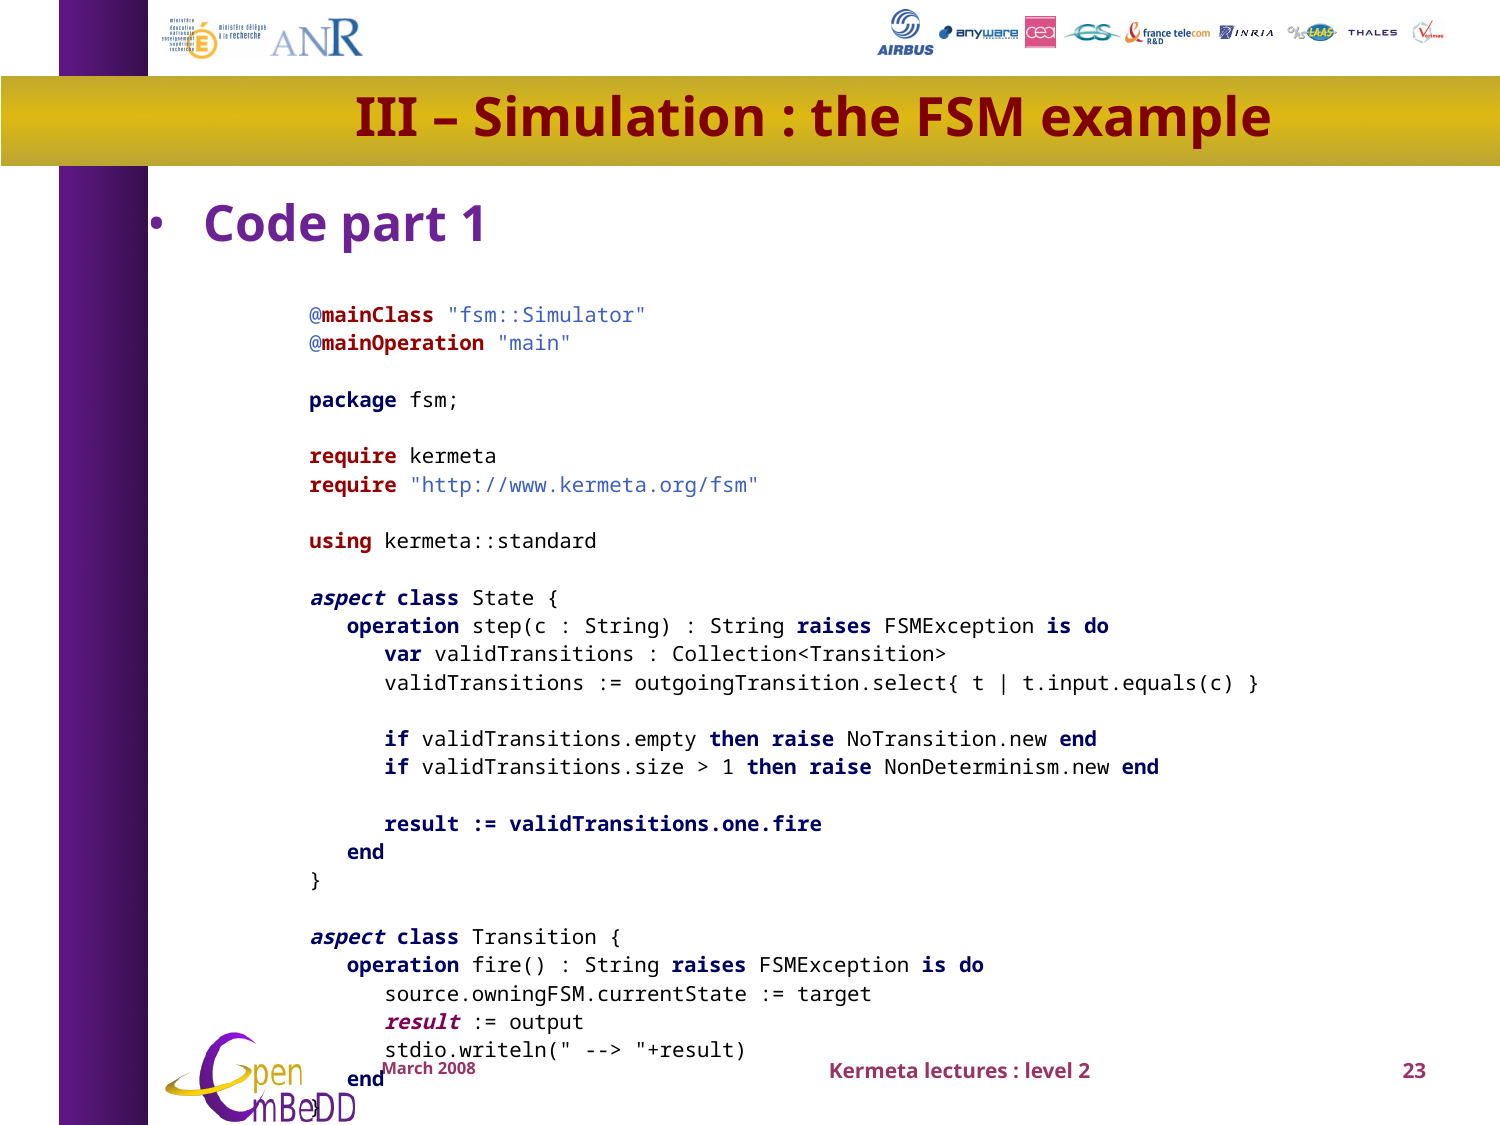

# III – Simulation : the FSM example
Code part 1
@mainClass "fsm::Simulator"
@mainOperation "main"
package fsm;
require kermeta
require "http://www.kermeta.org/fsm"
using kermeta::standard
aspect class State {
 operation step(c : String) : String raises FSMException is do
 var validTransitions : Collection<Transition>
 validTransitions := outgoingTransition.select{ t | t.input.equals(c) }
 if validTransitions.empty then raise NoTransition.new end
 if validTransitions.size > 1 then raise NonDeterminism.new end
 result := validTransitions.one.fire
 end
}
aspect class Transition {
 operation fire() : String raises FSMException is do
 source.owningFSM.currentState := target
 result := output
 stdio.writeln(" --> "+result)
 end
}
Kermeta lectures : level 2
March 2008